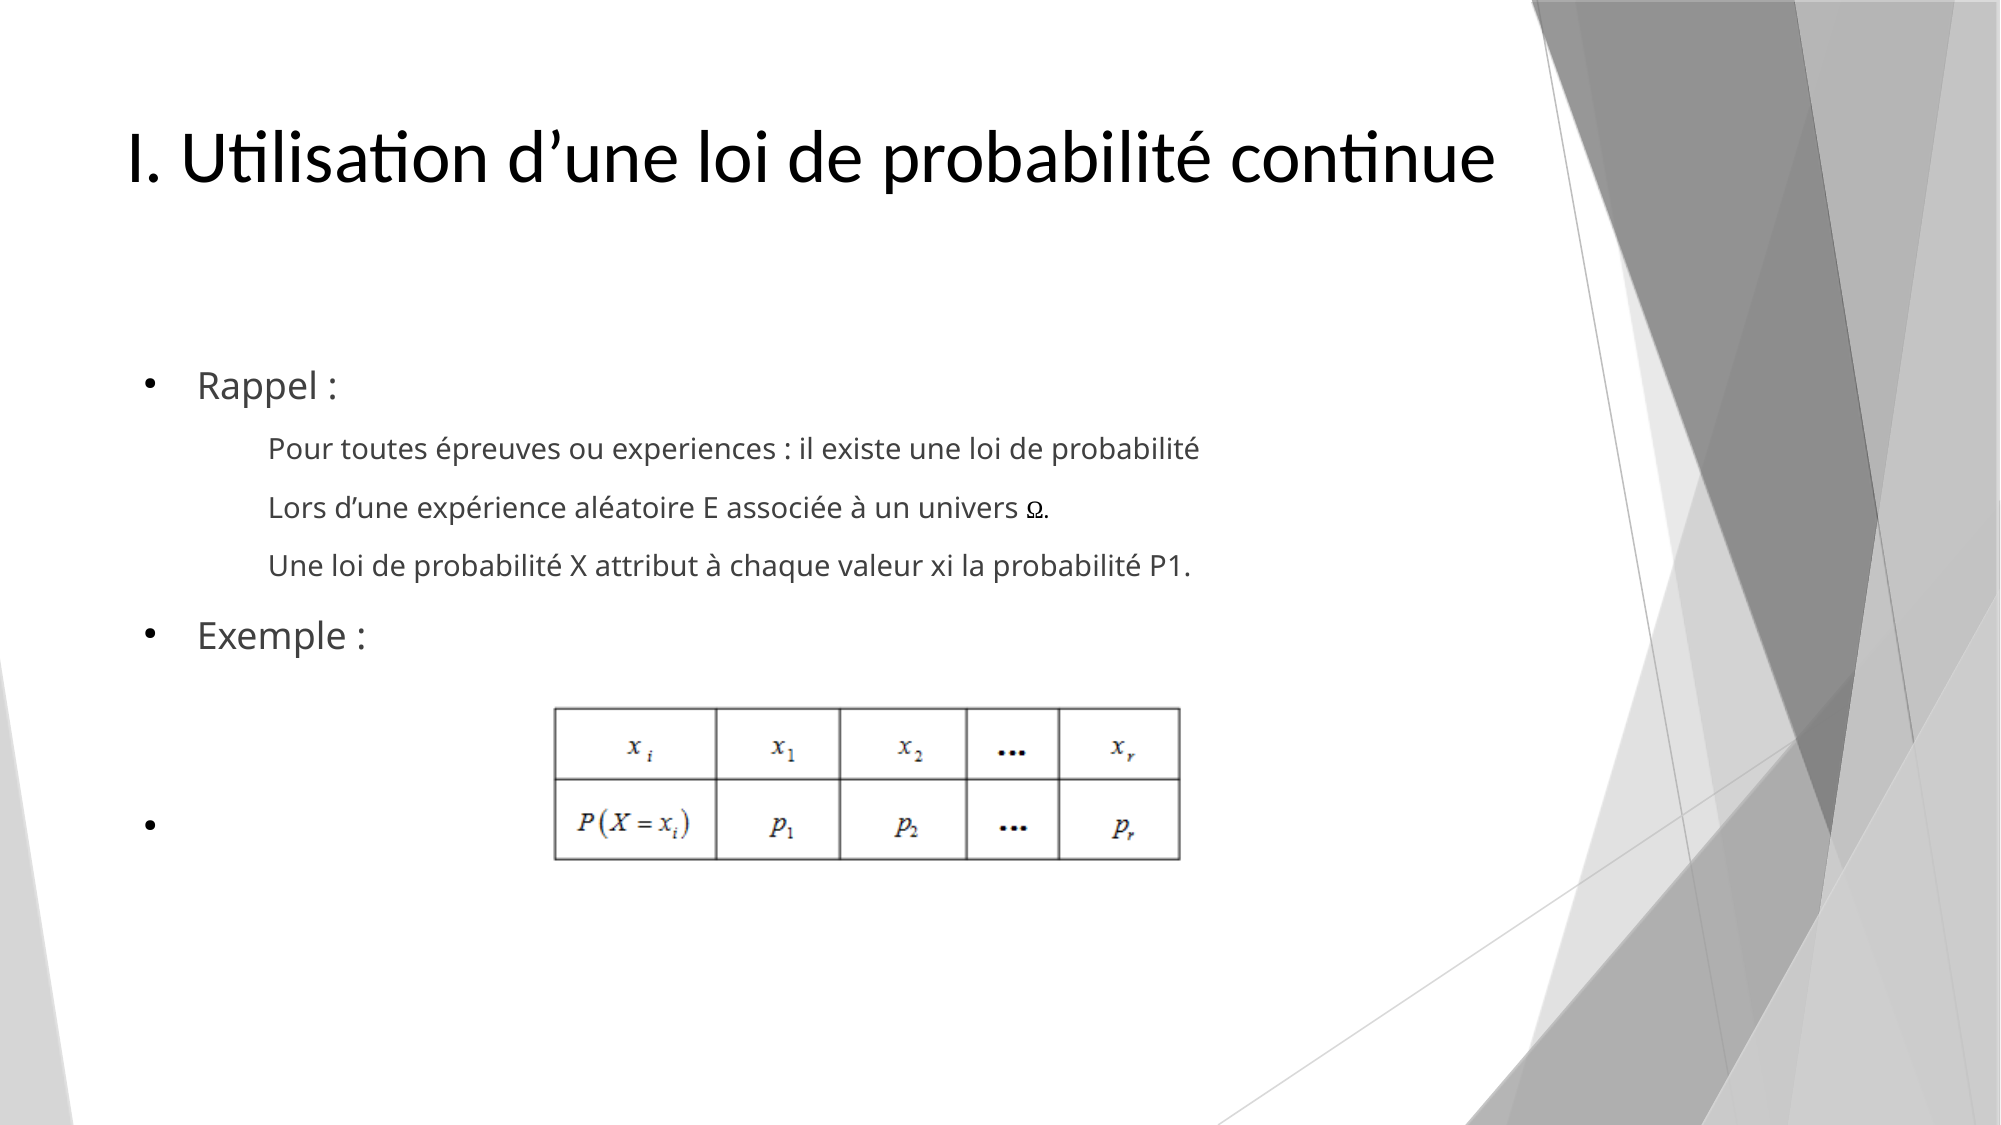

# I. Utilisation d’une loi de probabilité continue
Rappel :
Pour toutes épreuves ou experiences : il existe une loi de probabilité
Lors d’une expérience aléatoire E associée à un univers Ω.
Une loi de probabilité X attribut à chaque valeur xi la probabilité P1.
Exemple :